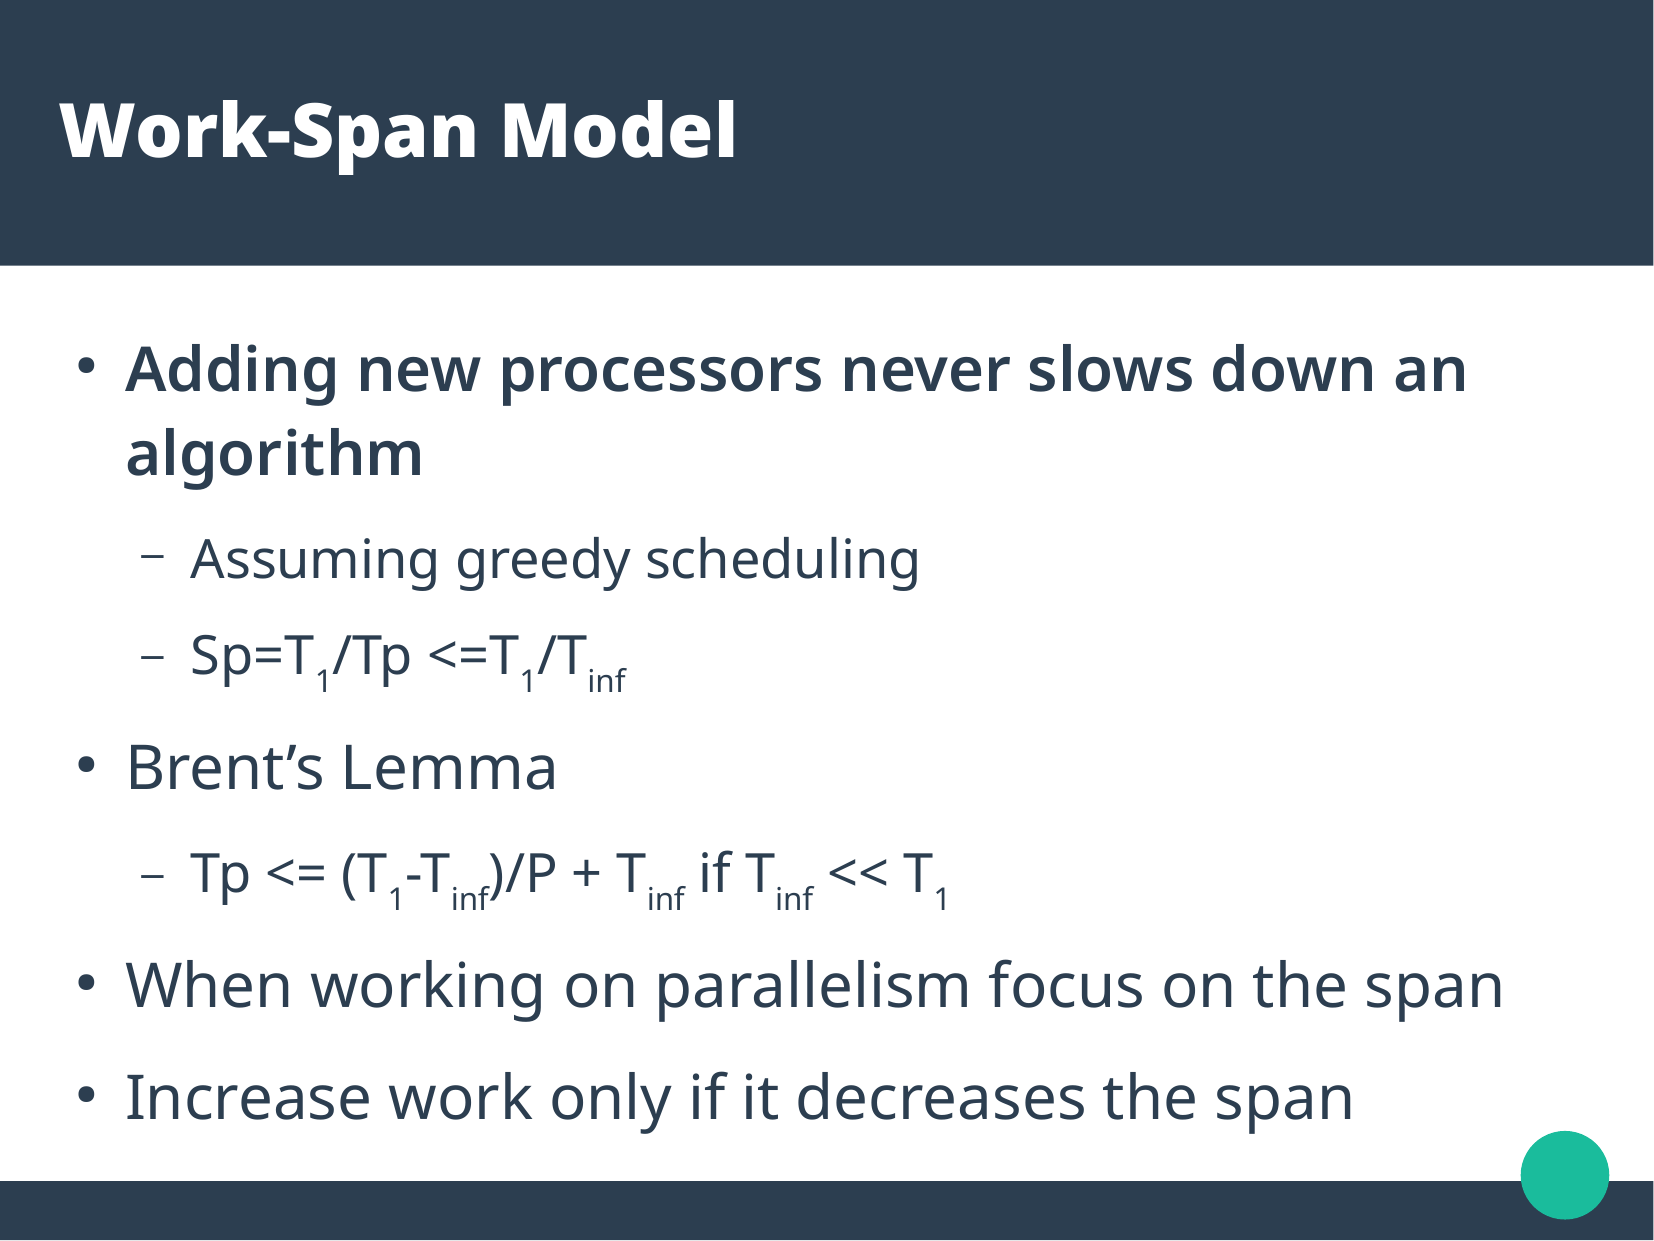

# Work-Span Model
Adding new processors never slows down an algorithm
Assuming greedy scheduling
Sp=T1/Tp <=T1/Tinf
Brent’s Lemma
Tp <= (T1-Tinf)/P + Tinf if Tinf << T1
When working on parallelism focus on the span
Increase work only if it decreases the span